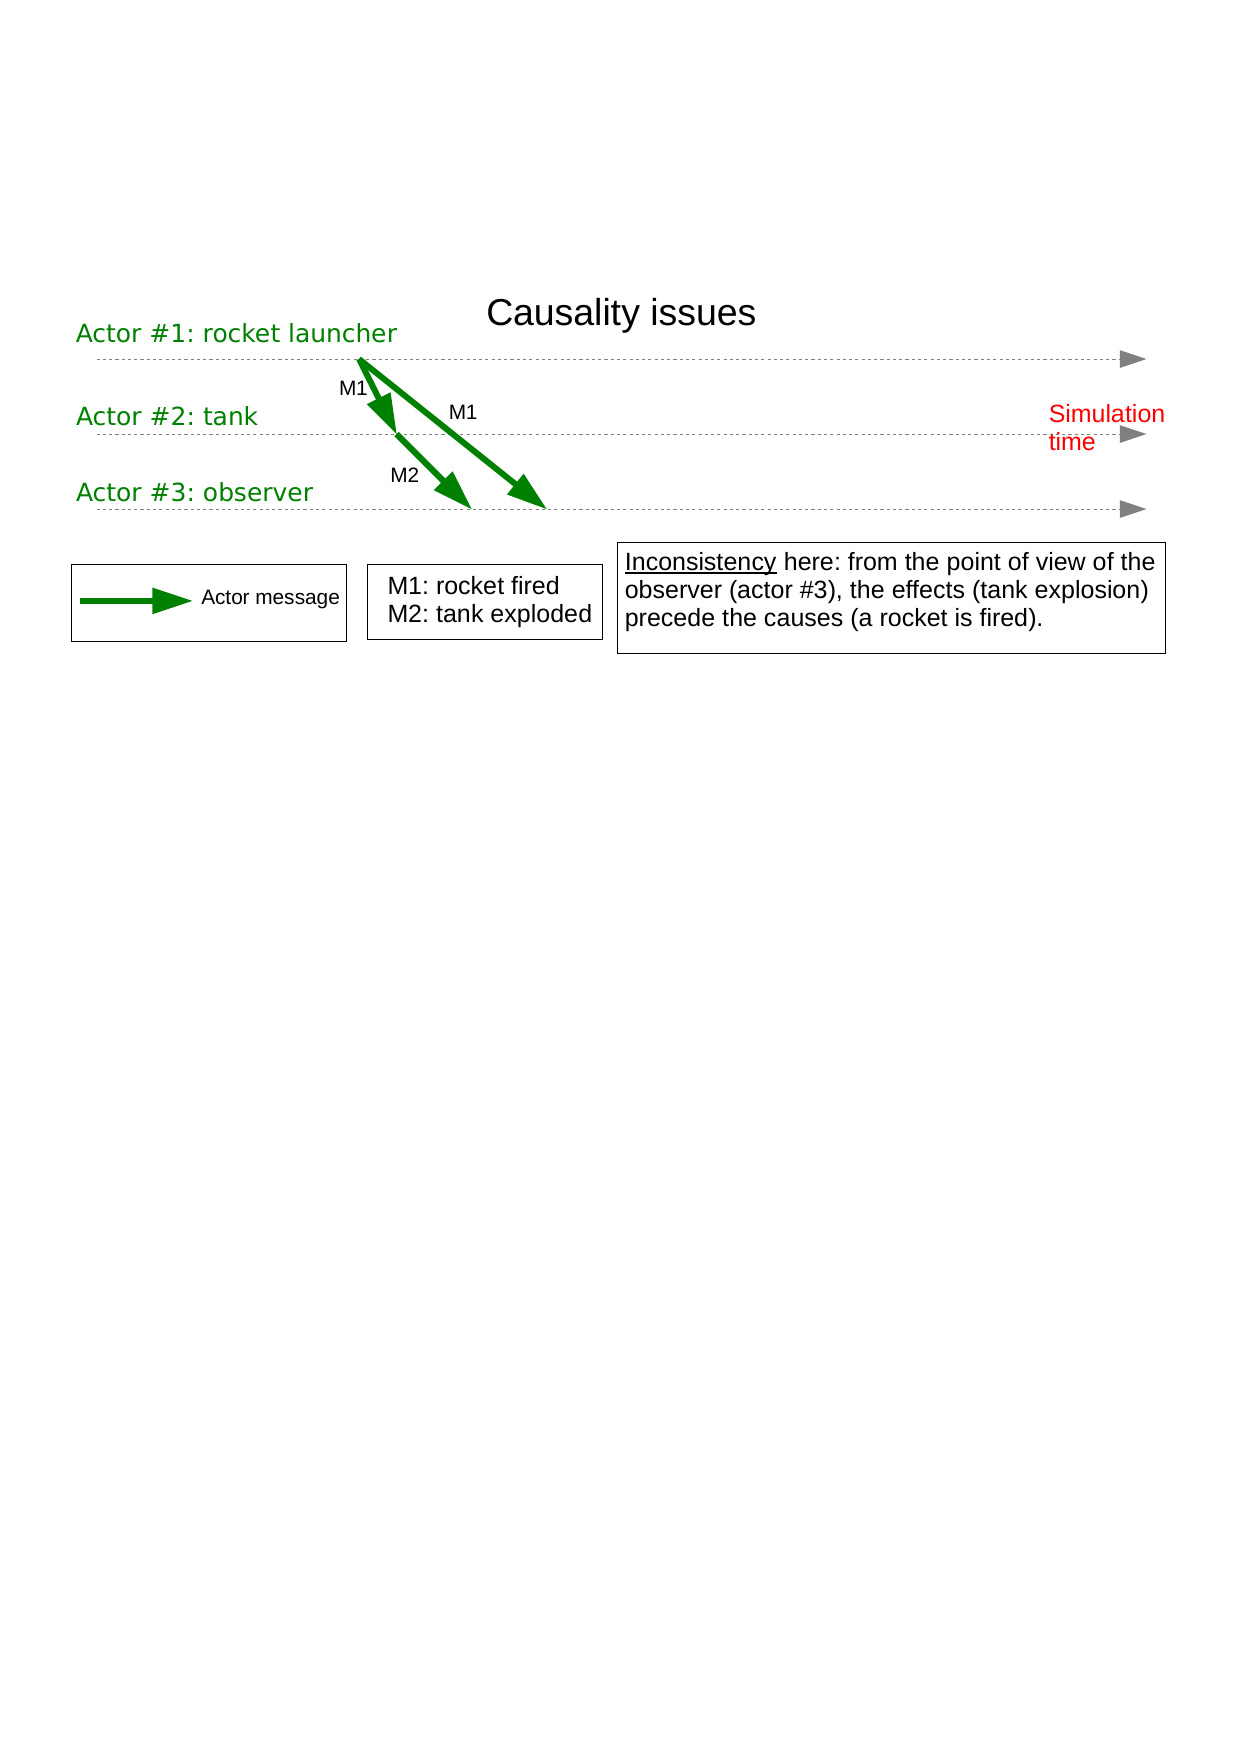

Causality issues
Actor #1: rocket launcher
M1
Simulation
time
M1
Actor #2: tank
M2
Actor #3: observer
Inconsistency here: from the point of view of the
observer (actor #3), the effects (tank explosion)
precede the causes (a rocket is fired).
M1: rocket fired
M2: tank exploded
Actor message